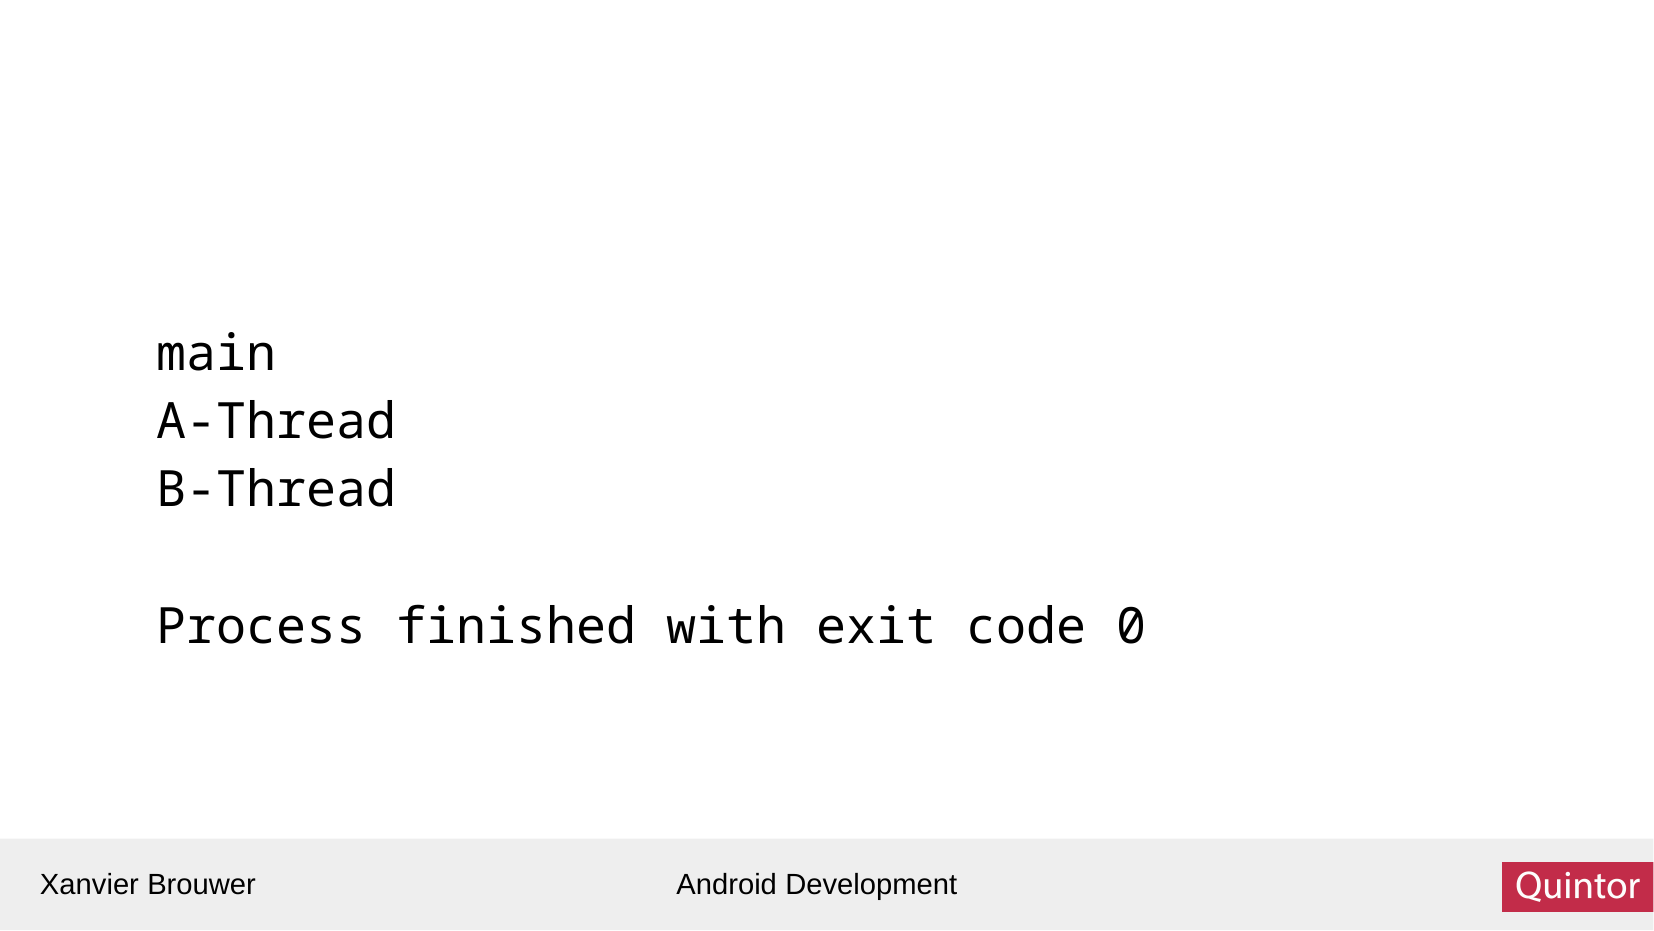

#
main
A-Thread
B-Thread
Process finished with exit code 0